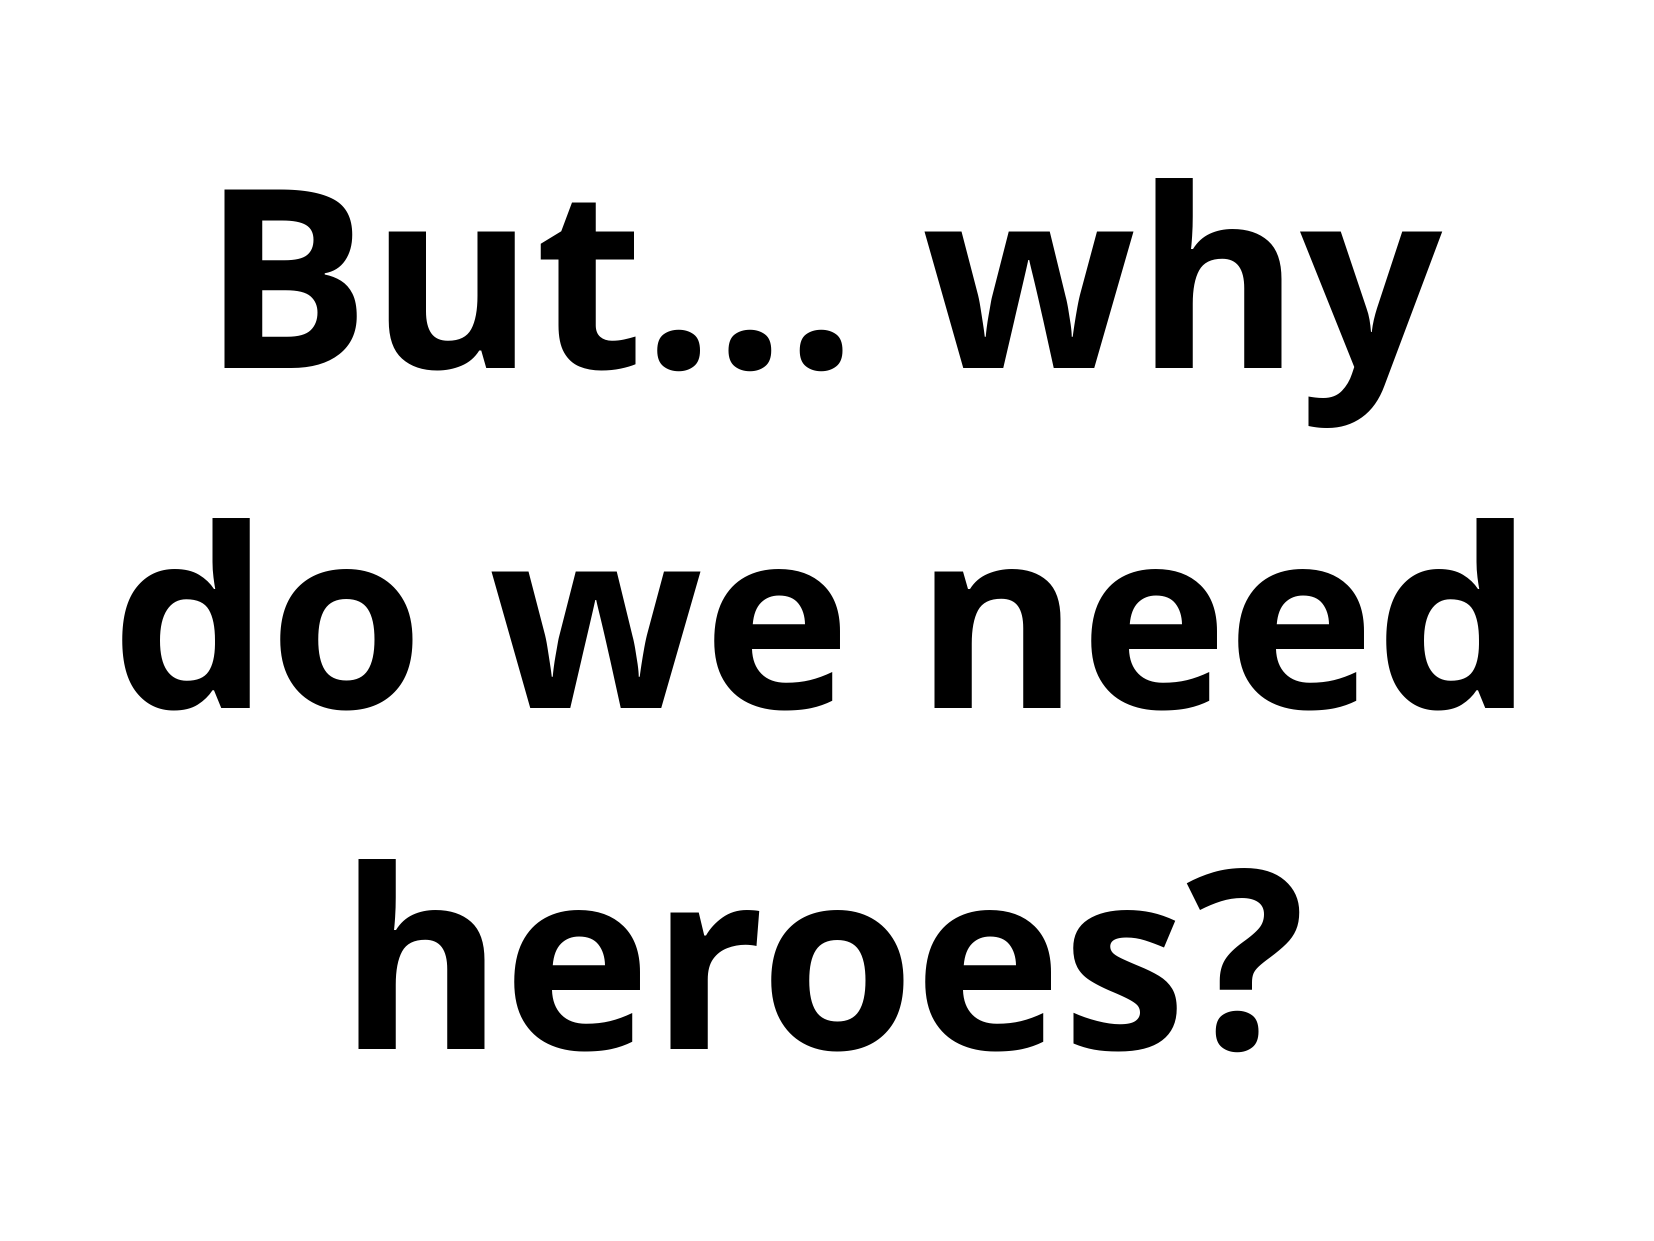

# But… why do we need heroes?